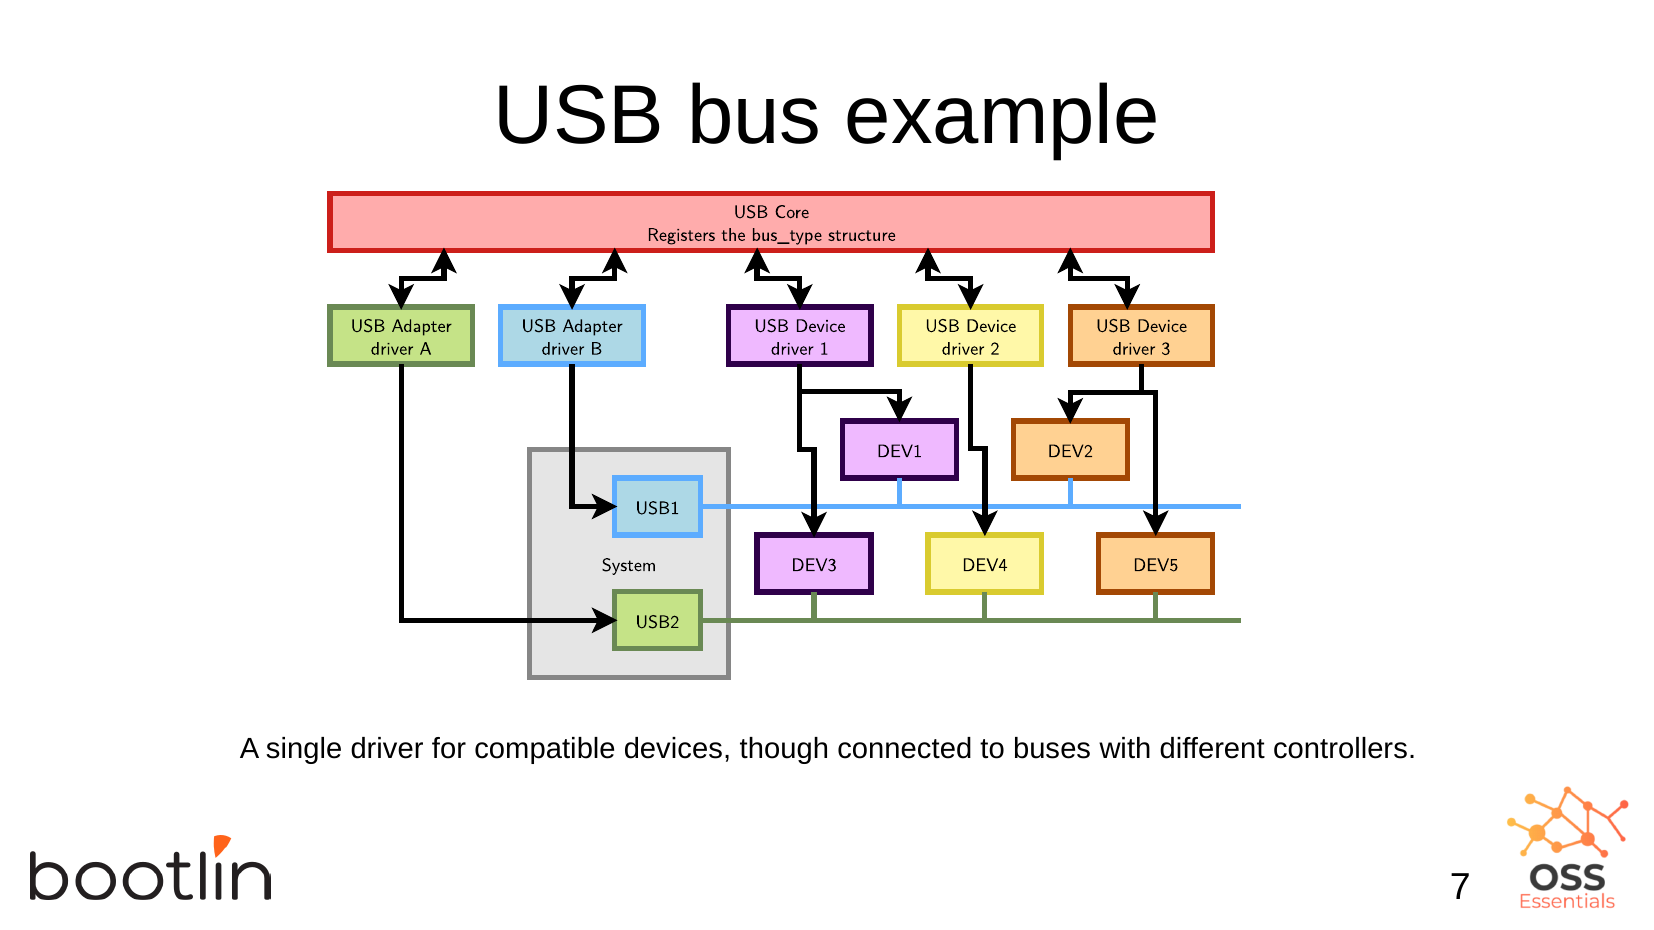

# USB bus example
A single driver for compatible devices, though connected to buses with different controllers.